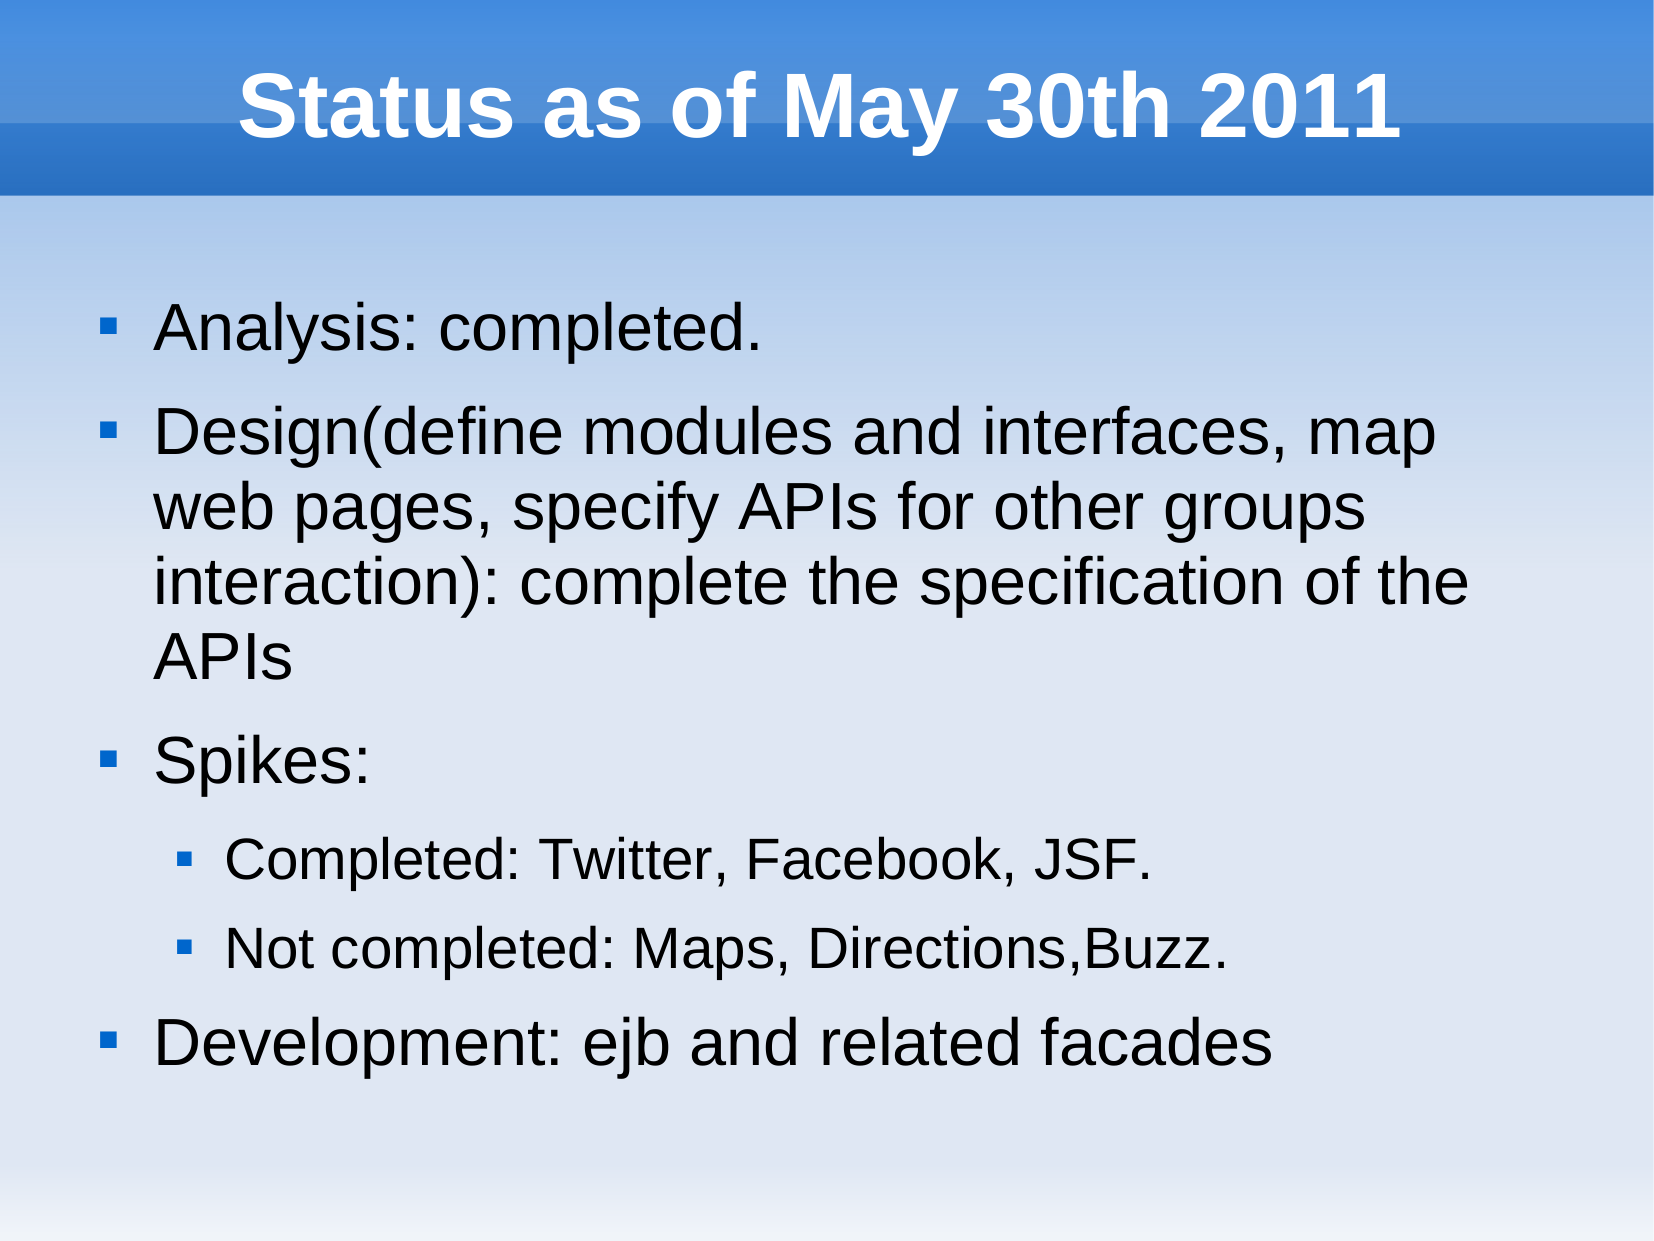

# Status as of May 30th 2011
Analysis: completed.
Design(define modules and interfaces, map web pages, specify APIs for other groups interaction): complete the specification of the APIs
Spikes:
Completed: Twitter, Facebook, JSF.
Not completed: Maps, Directions,Buzz.
Development: ejb and related facades